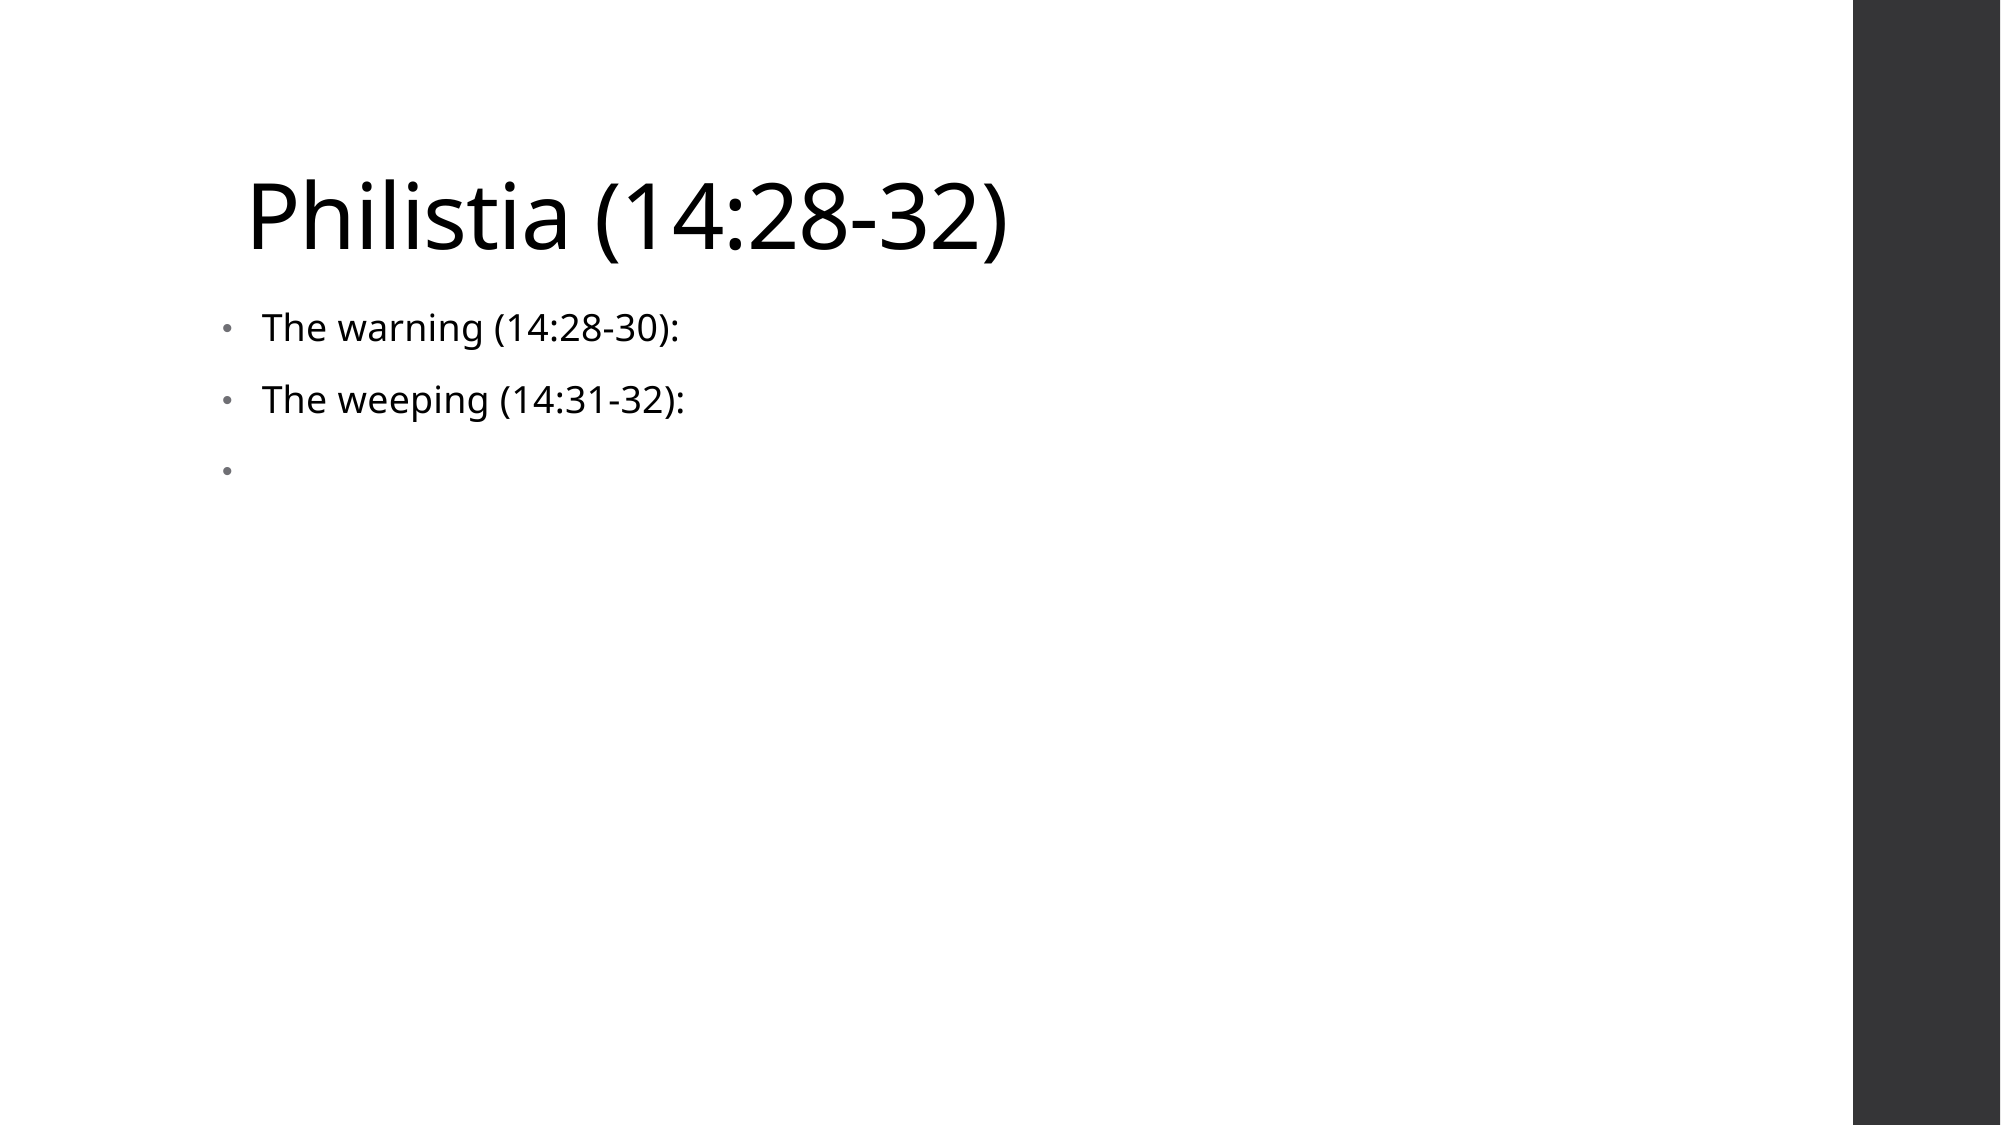

# Philistia (14:28-32)
 The warning (14:28-30):
 The weeping (14:31-32):